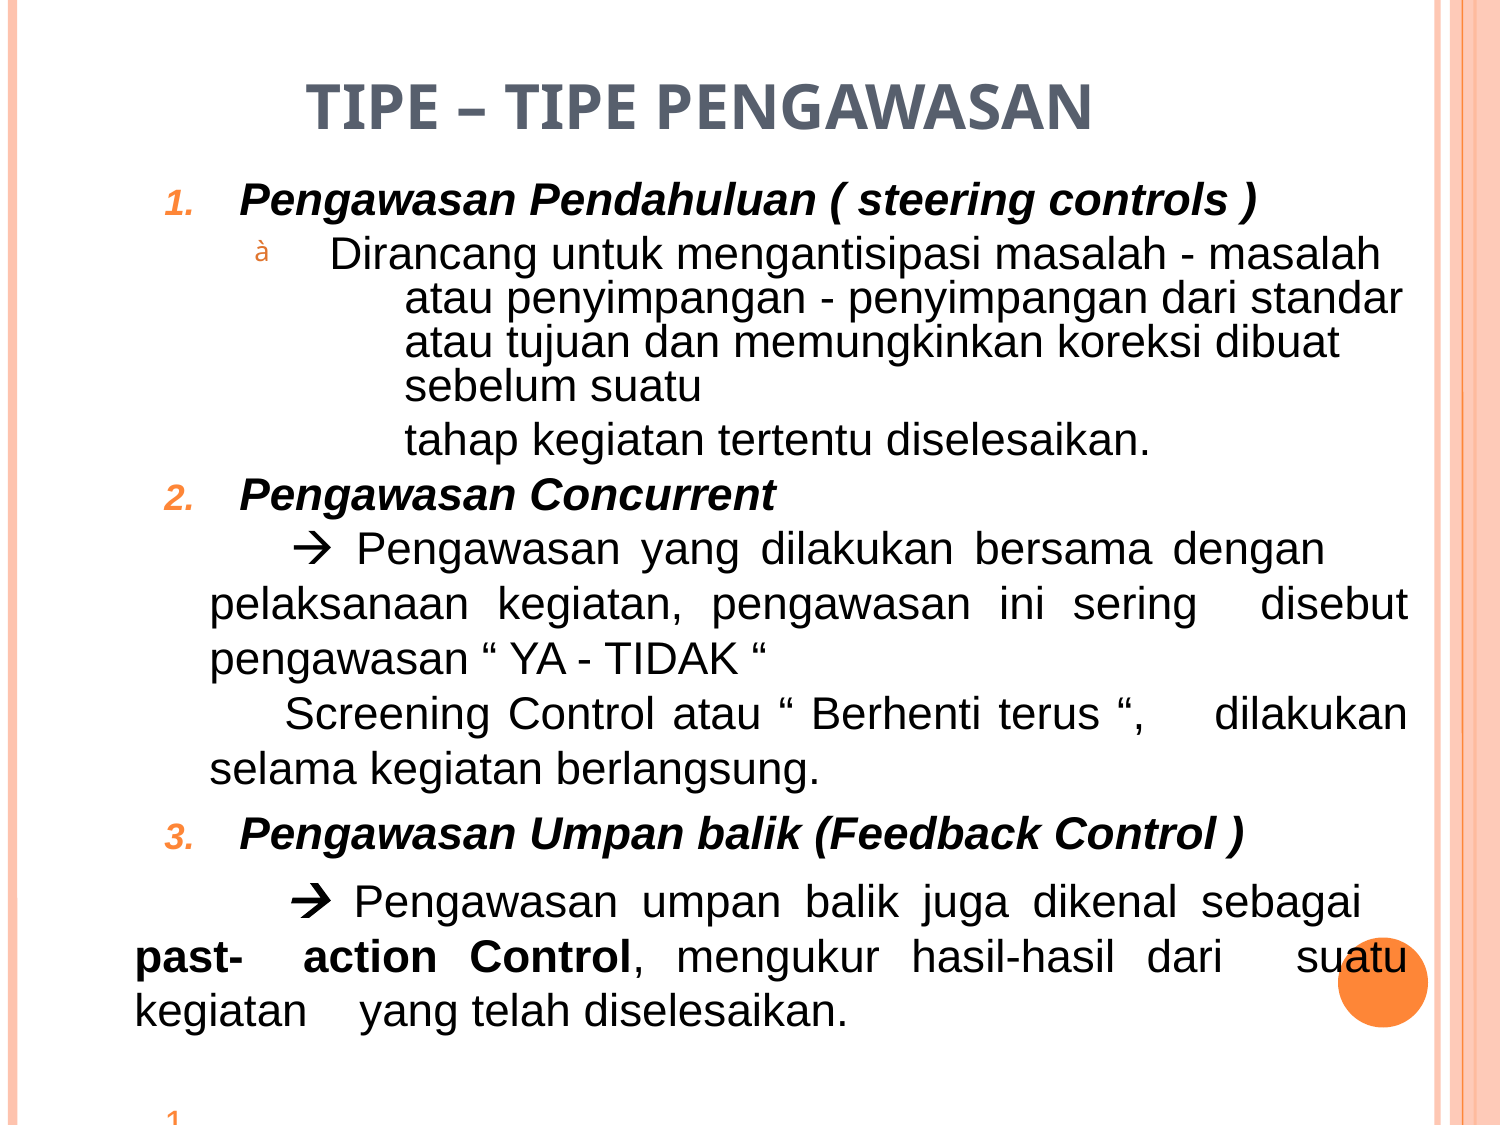

# Tipe – tipe pengawasan
Pengawasan Pendahuluan ( steering controls )
Dirancang untuk mengantisipasi masalah - masalah atau penyimpangan - penyimpangan dari standar atau tujuan dan memungkinkan koreksi dibuat sebelum suatu
	tahap kegiatan tertentu diselesaikan.
Pengawasan Concurrent
	  Pengawasan yang dilakukan bersama dengan 		pelaksanaan kegiatan, pengawasan ini sering 	disebut 	pengawasan “ YA - TIDAK “
		Screening Control atau “ Berhenti terus “, 	dilakukan 	selama kegiatan berlangsung.
Pengawasan Umpan balik (Feedback Control )
		 Pengawasan umpan balik juga dikenal sebagai 	past- 	action Control, mengukur hasil-hasil dari 	suatu kegiatan 	yang telah diselesaikan.